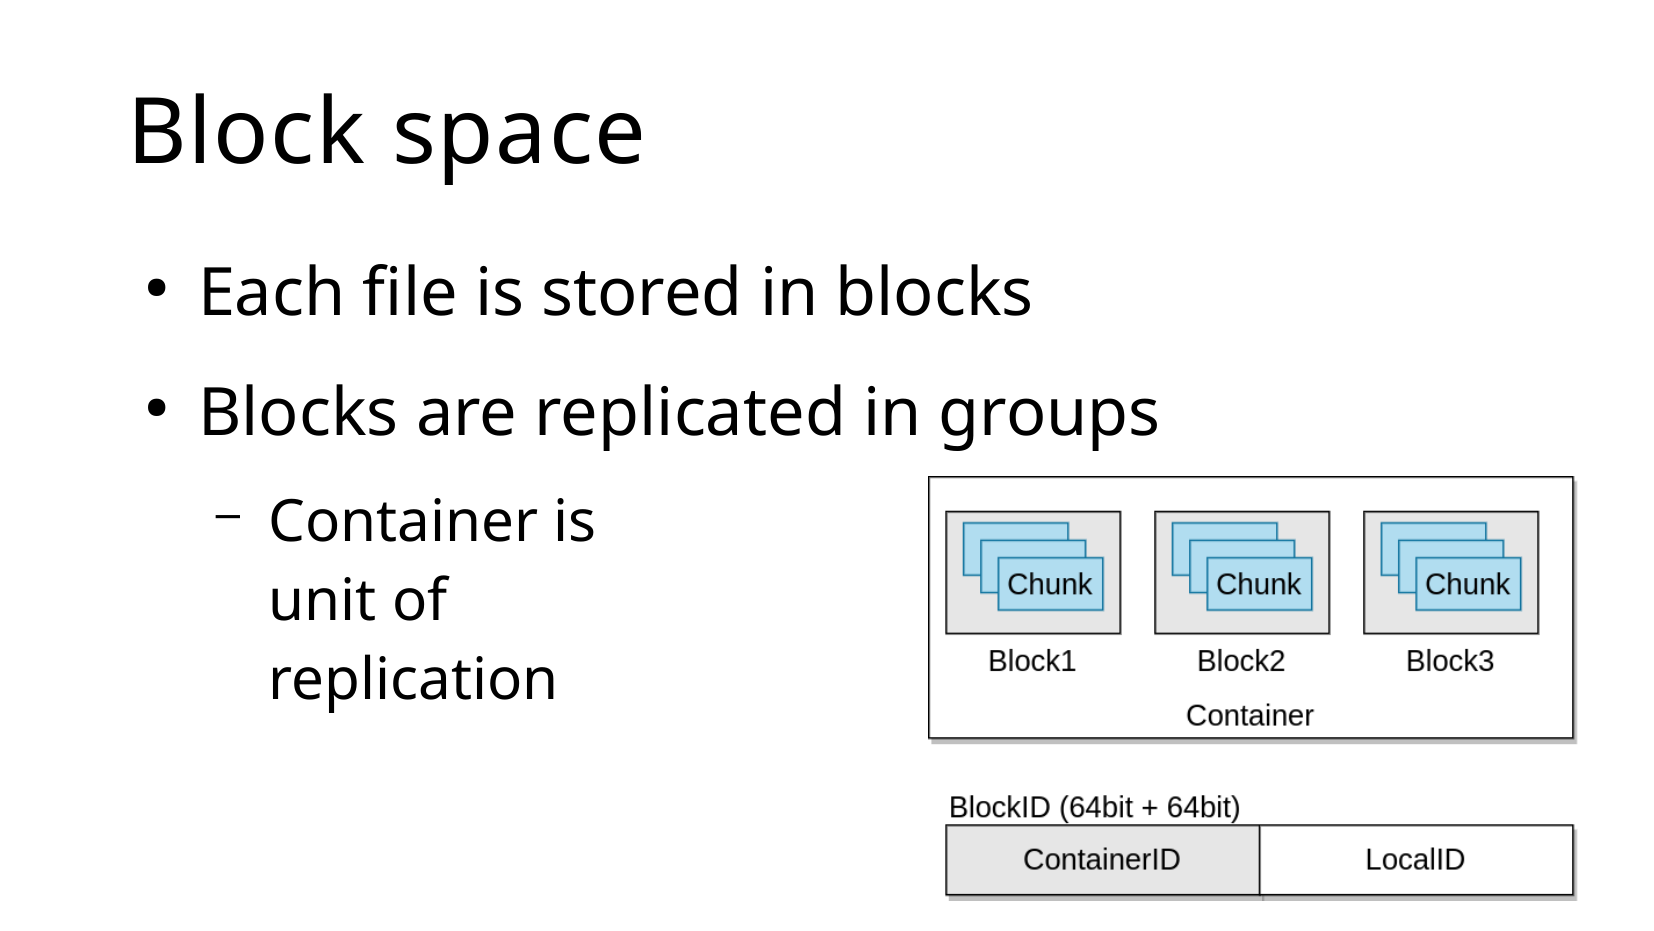

# Block space
Each file is stored in blocks
Blocks are replicated in groups
Container is
unit of
replication